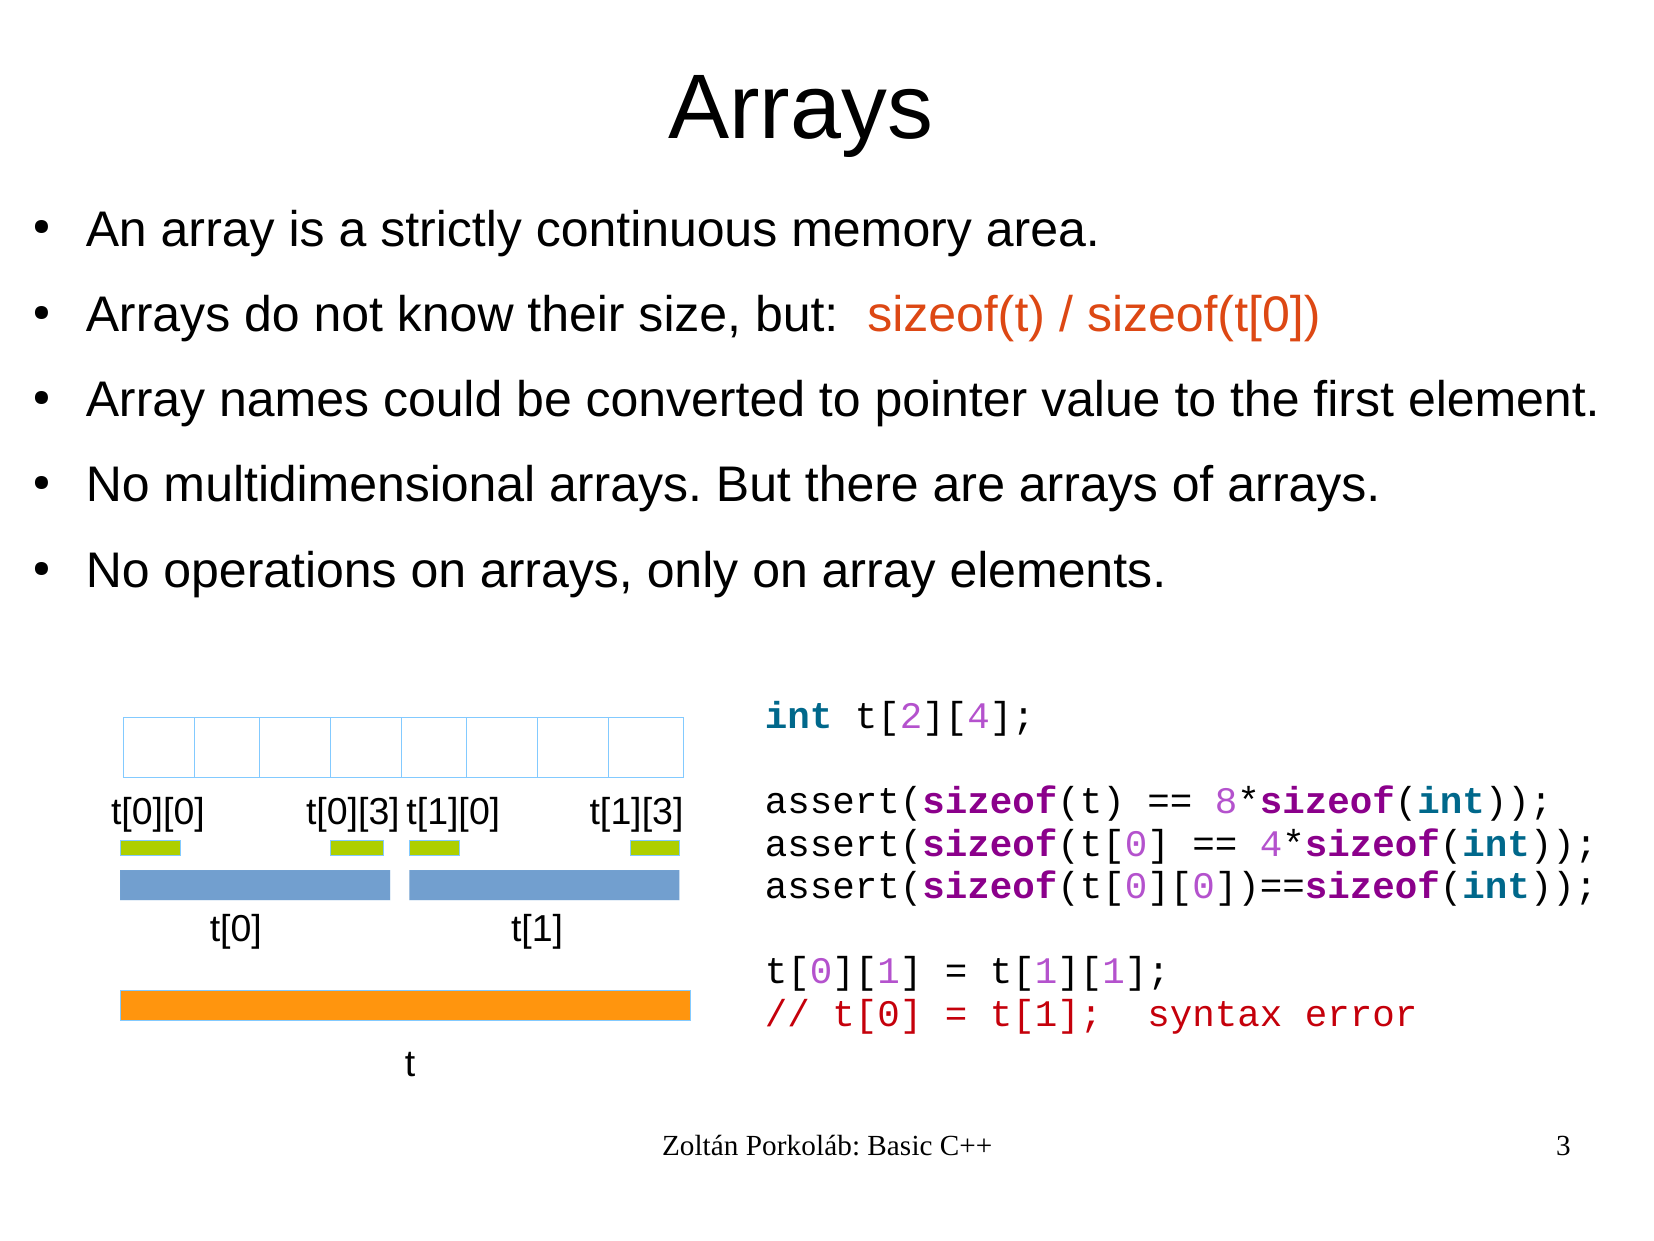

# Arrays
An array is a strictly continuous memory area.
Arrays do not know their size, but: sizeof(t) / sizeof(t[0])
Array names could be converted to pointer value to the first element.
No multidimensional arrays. But there are arrays of arrays.
No operations on arrays, only on array elements.
int t[2][4];
assert(sizeof(t) == 8*sizeof(int));
assert(sizeof(t[0] == 4*sizeof(int));
assert(sizeof(t[0][0])==sizeof(int));
t[0][1] = t[1][1];
// t[0] = t[1]; syntax error
t[0][0]
t[0][3]
t[1][0]
t[1][3]
t[0]
t[1]
t
Zoltán Porkoláb: Basic C++
3